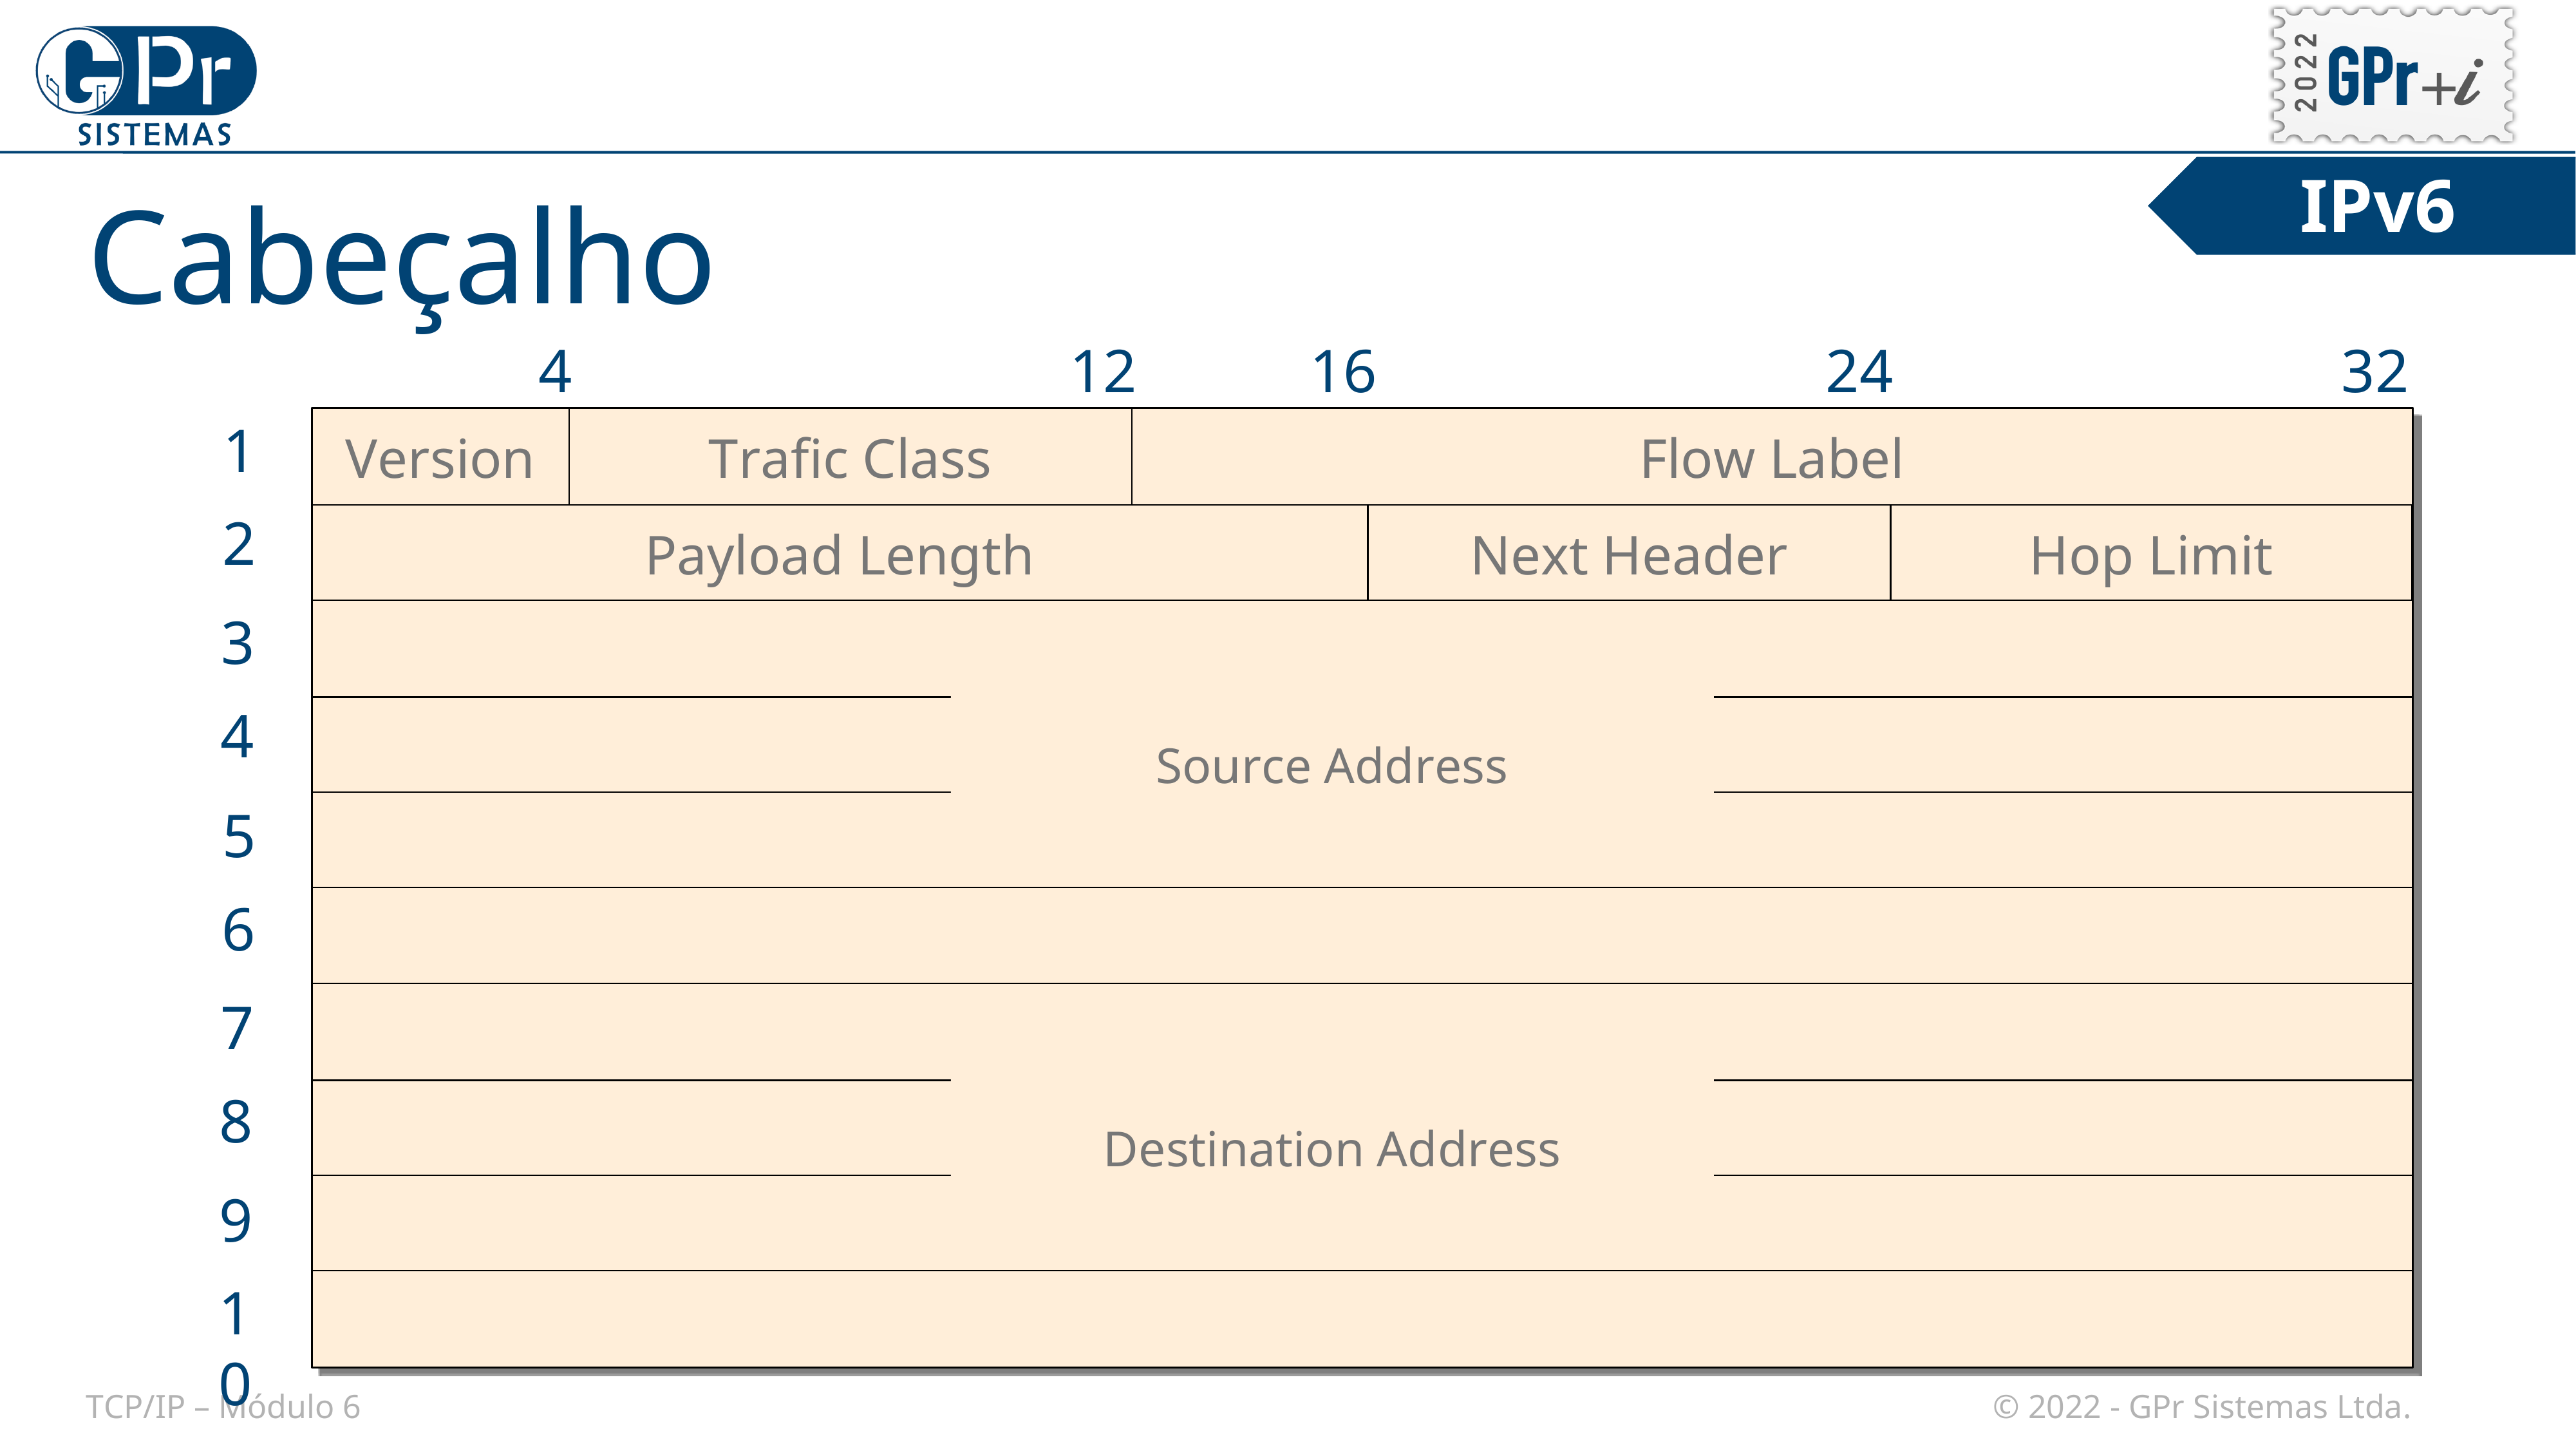

IPv6
Cabeçalho
#
4
12
16
24
32
Version
Trafic Class
Flow Label
Payload Length
Next Header
Hop Limit
1
2
Source Address
3
4
5
6
Destination Address
7
8
9
10